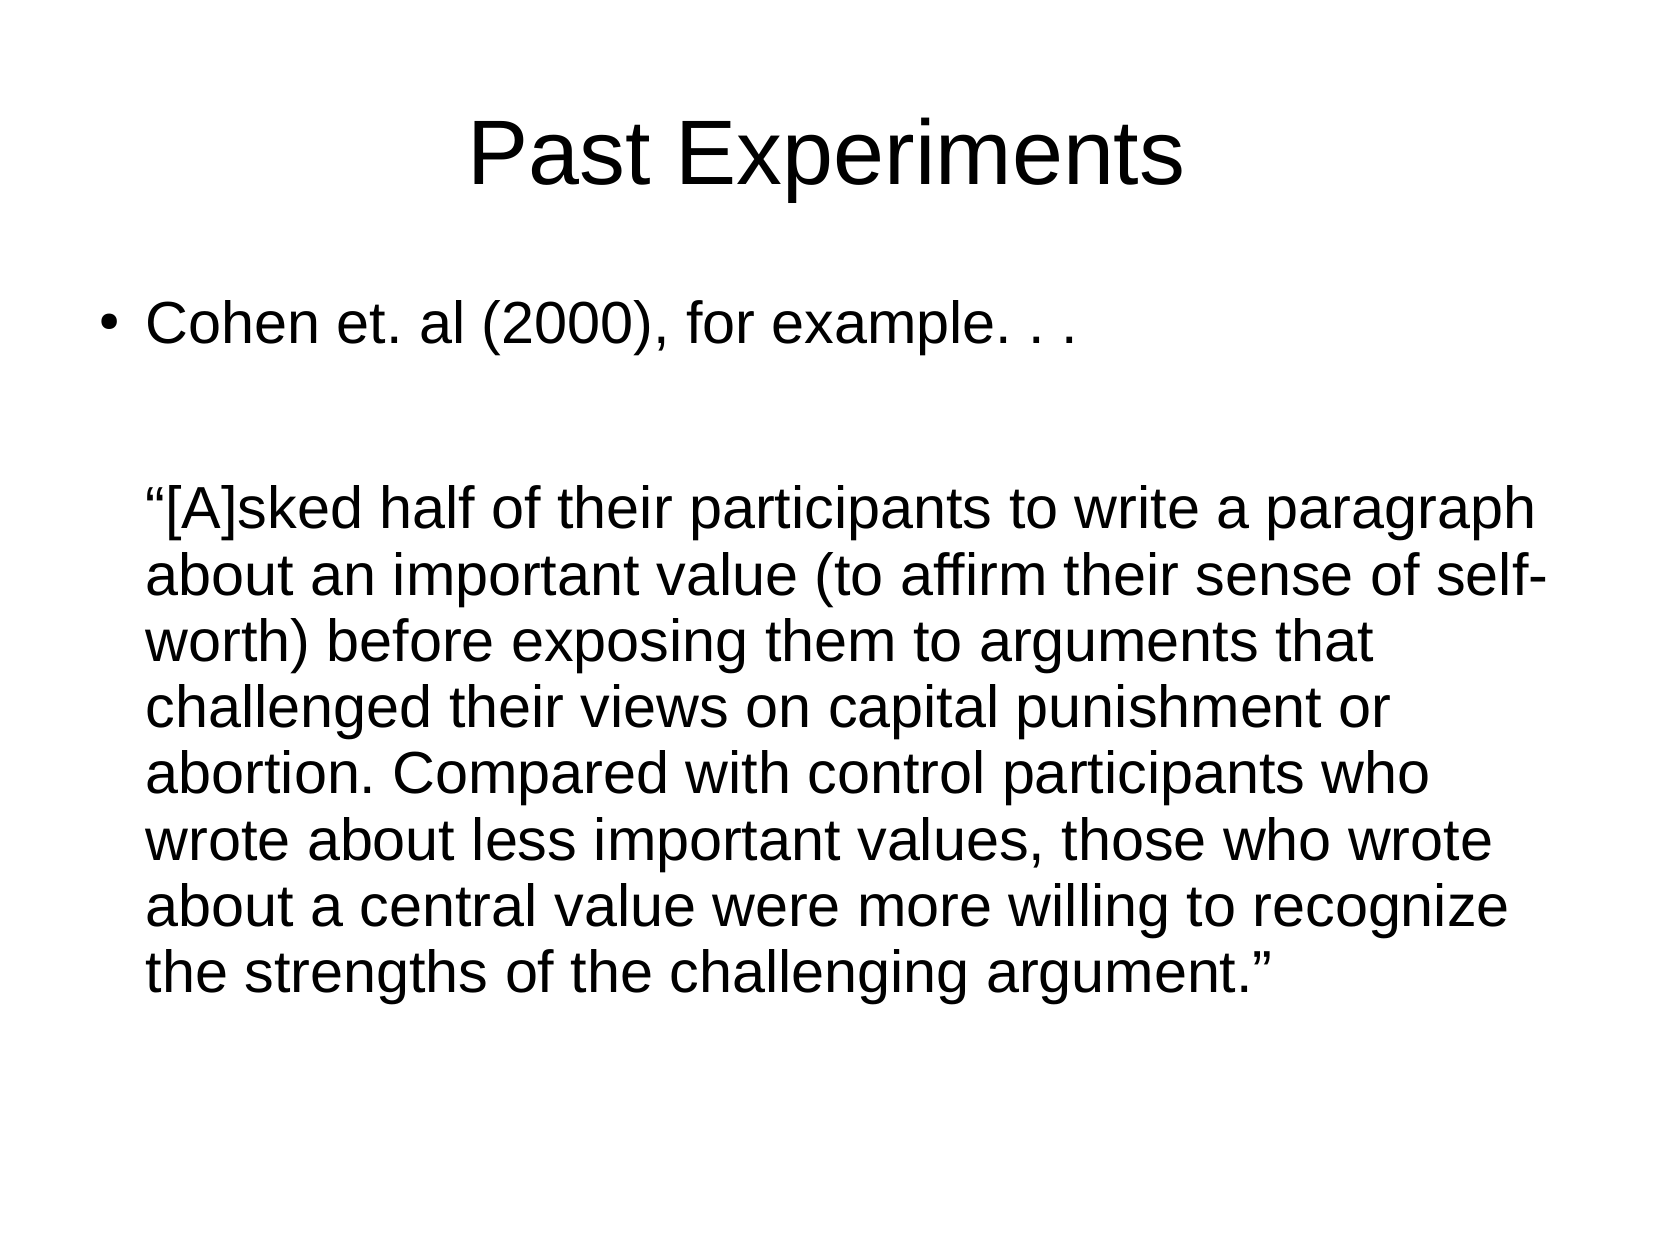

# Past Experiments
Cohen et. al (2000), for example. . .
“[A]sked half of their participants to write a paragraph about an important value (to affirm their sense of self-worth) before exposing them to arguments that challenged their views on capital punishment or abortion. Compared with control participants who wrote about less important values, those who wrote about a central value were more willing to recognize the strengths of the challenging argument.”